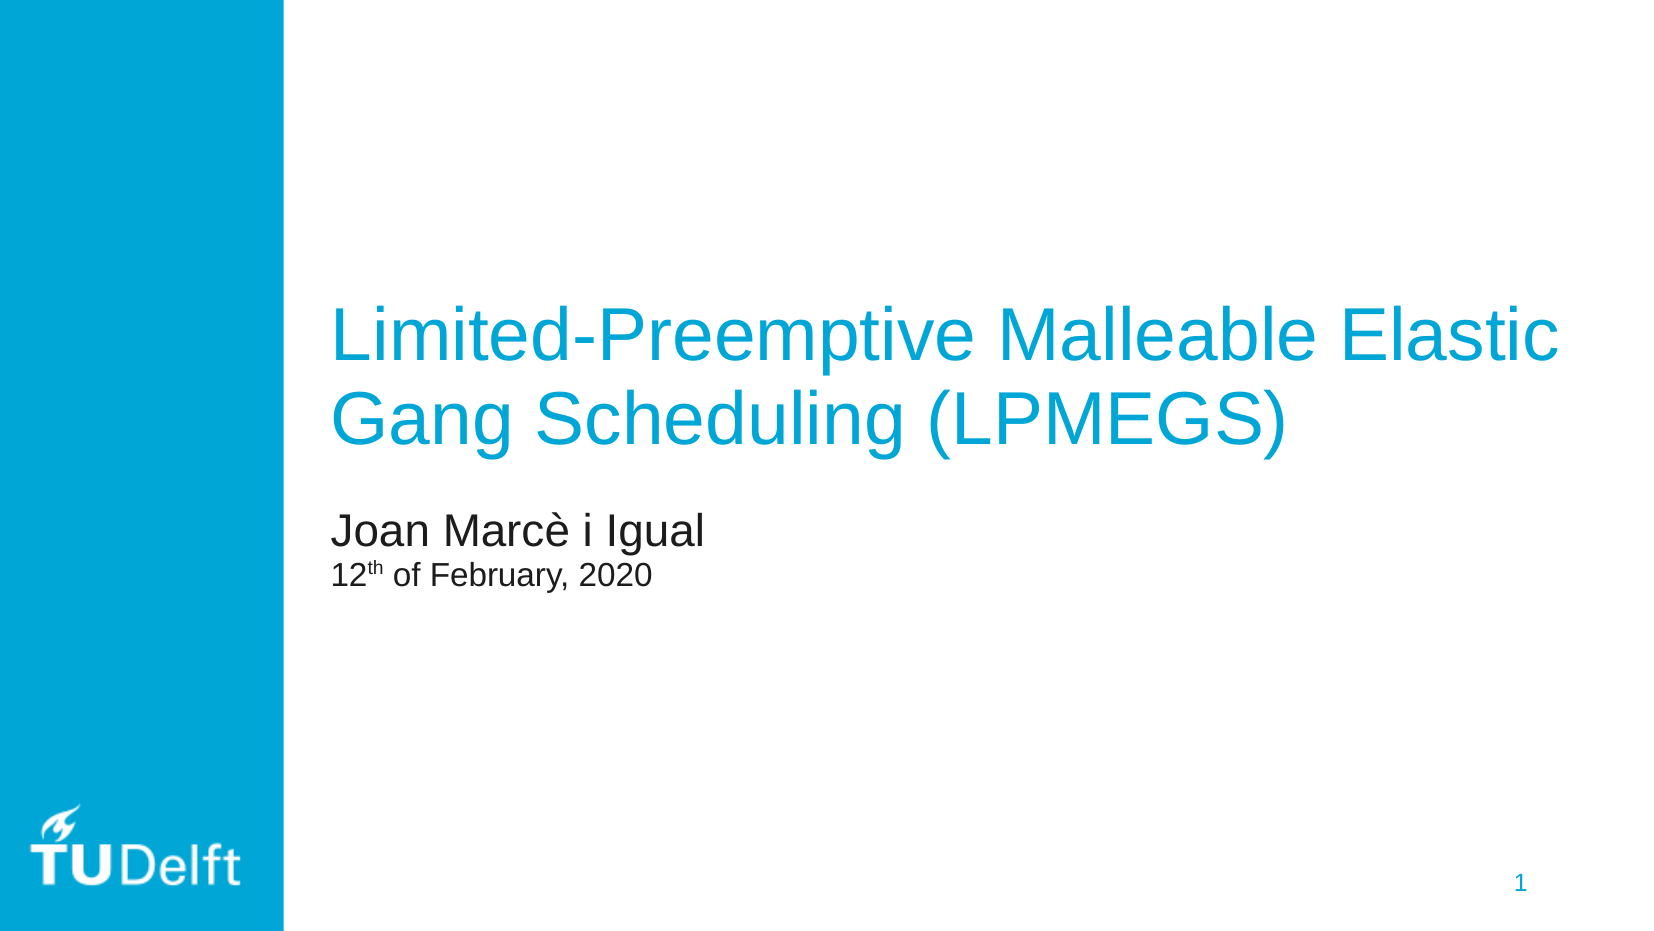

# Limited-Preemptive Malleable Elastic Gang Scheduling (LPMEGS)
Joan Marcè i Igual
12th of February, 2020